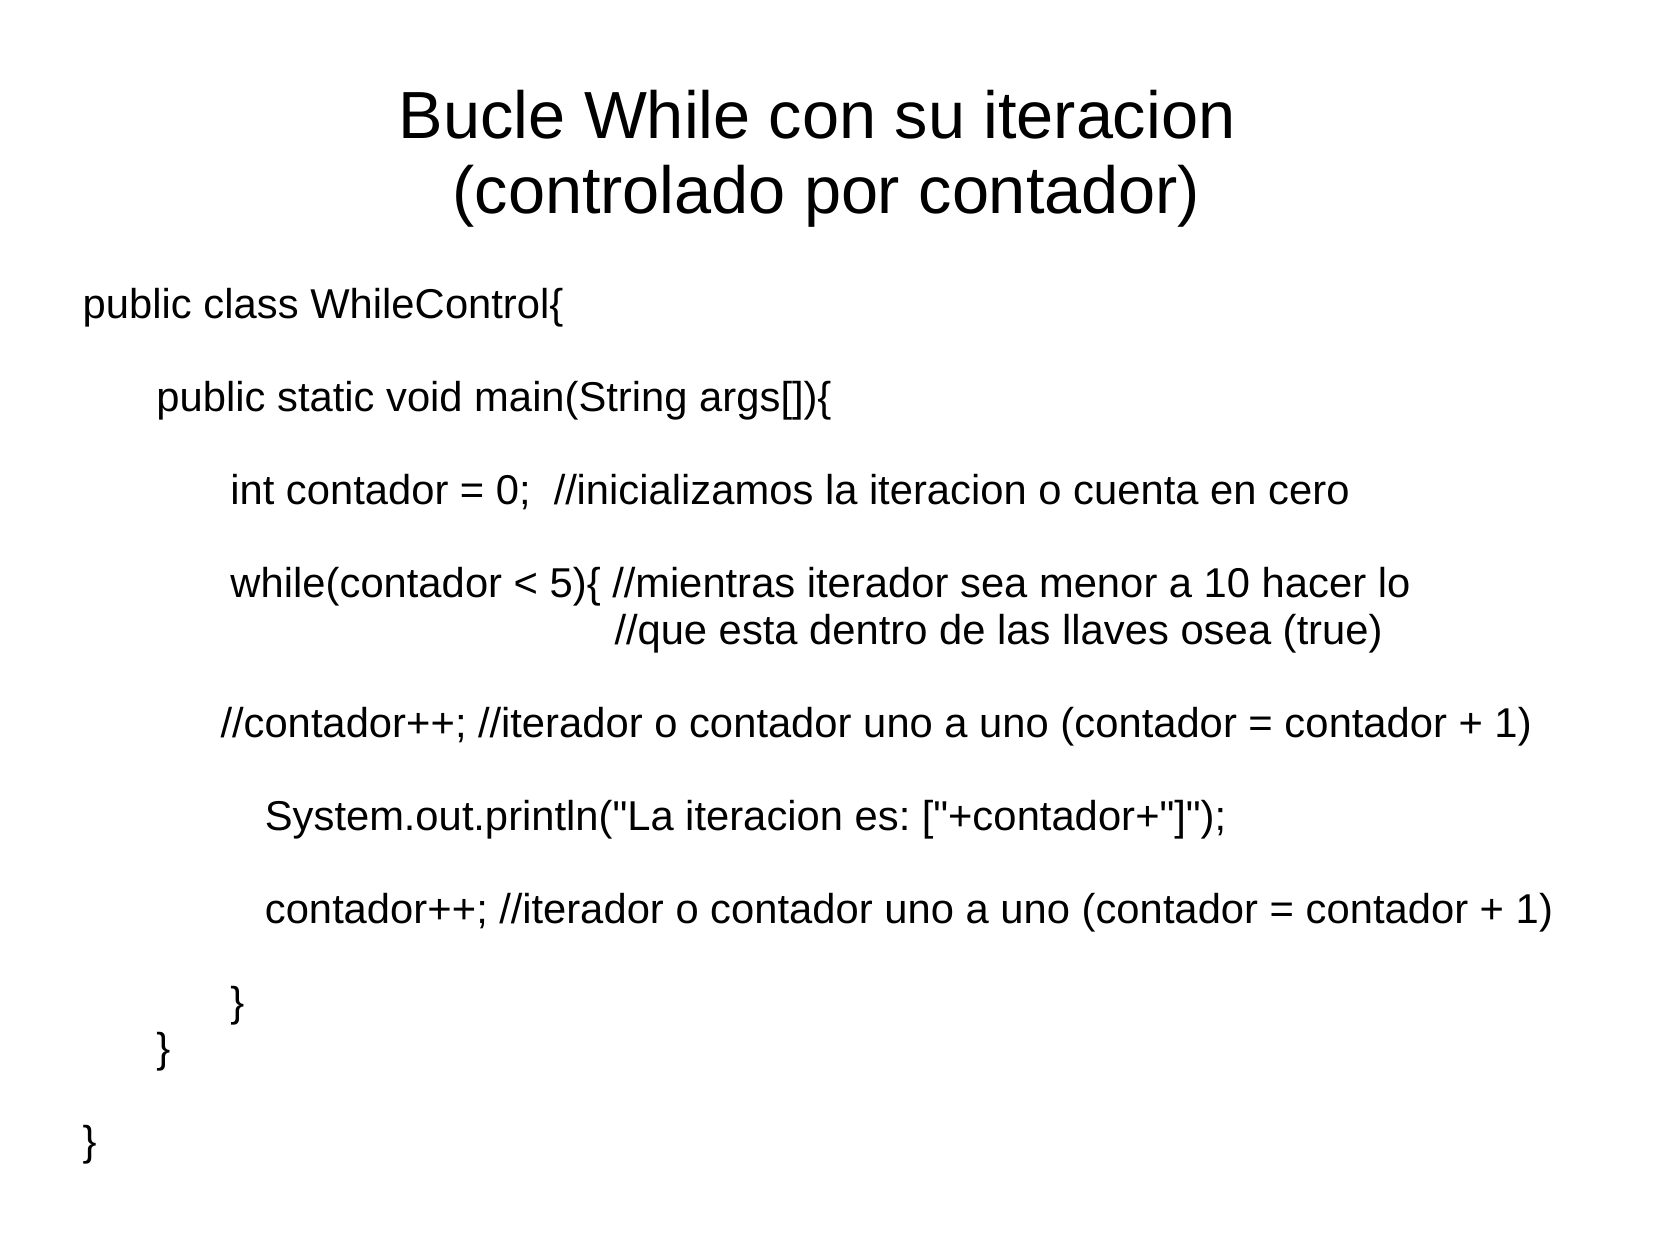

# Bucle While con su iteracion (controlado por contador)
public class WhileControl{
	public static void main(String args[]){
		int contador = 0; //inicializamos la iteracion o cuenta en cero
		while(contador < 5){ //mientras iterador sea menor a 10 hacer lo
			 //que esta dentro de las llaves osea (true)
 //contador++; //iterador o contador uno a uno (contador = contador + 1)
		 System.out.println("La iteracion es: ["+contador+"]");
		 contador++; //iterador o contador uno a uno (contador = contador + 1)
		}
	}
}